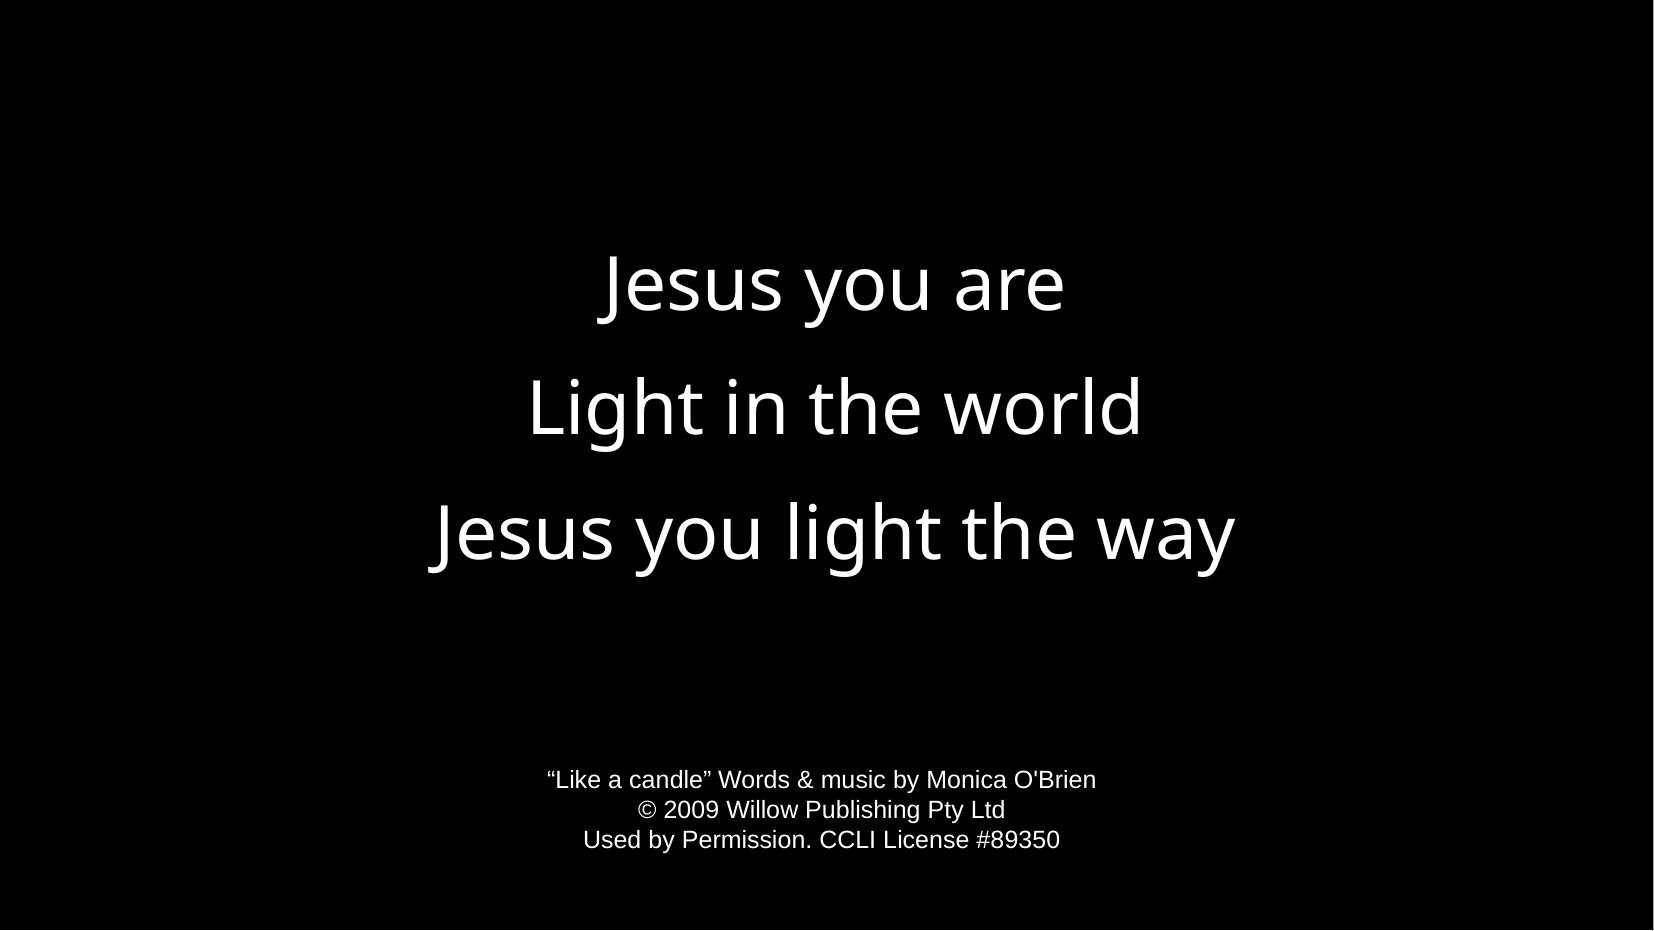

#
Jesus you are
Light in the world
Jesus you light the way
“Like a candle” Words & music by Monica O'Brien
© 2009 Willow Publishing Pty Ltd
Used by Permission. CCLI License #89350